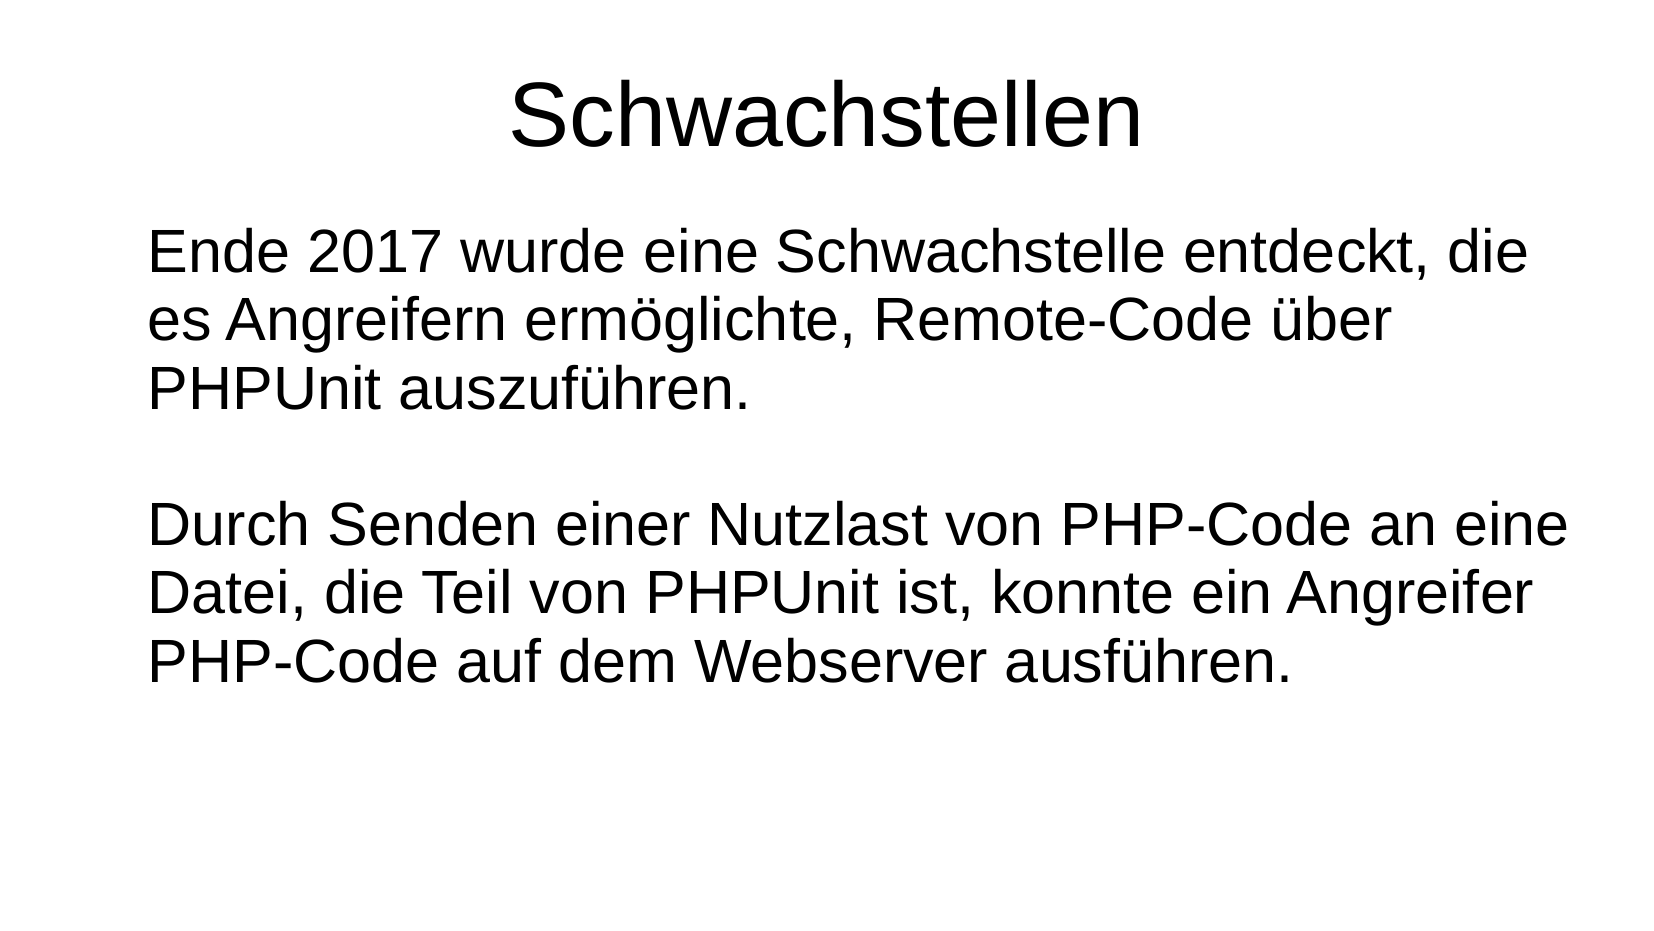

# Schwachstellen
Ende 2017 wurde eine Schwachstelle entdeckt, die es Angreifern ermöglichte, Remote-Code über PHPUnit auszuführen.
Durch Senden einer Nutzlast von PHP-Code an eine Datei, die Teil von PHPUnit ist, konnte ein Angreifer PHP-Code auf dem Webserver ausführen.